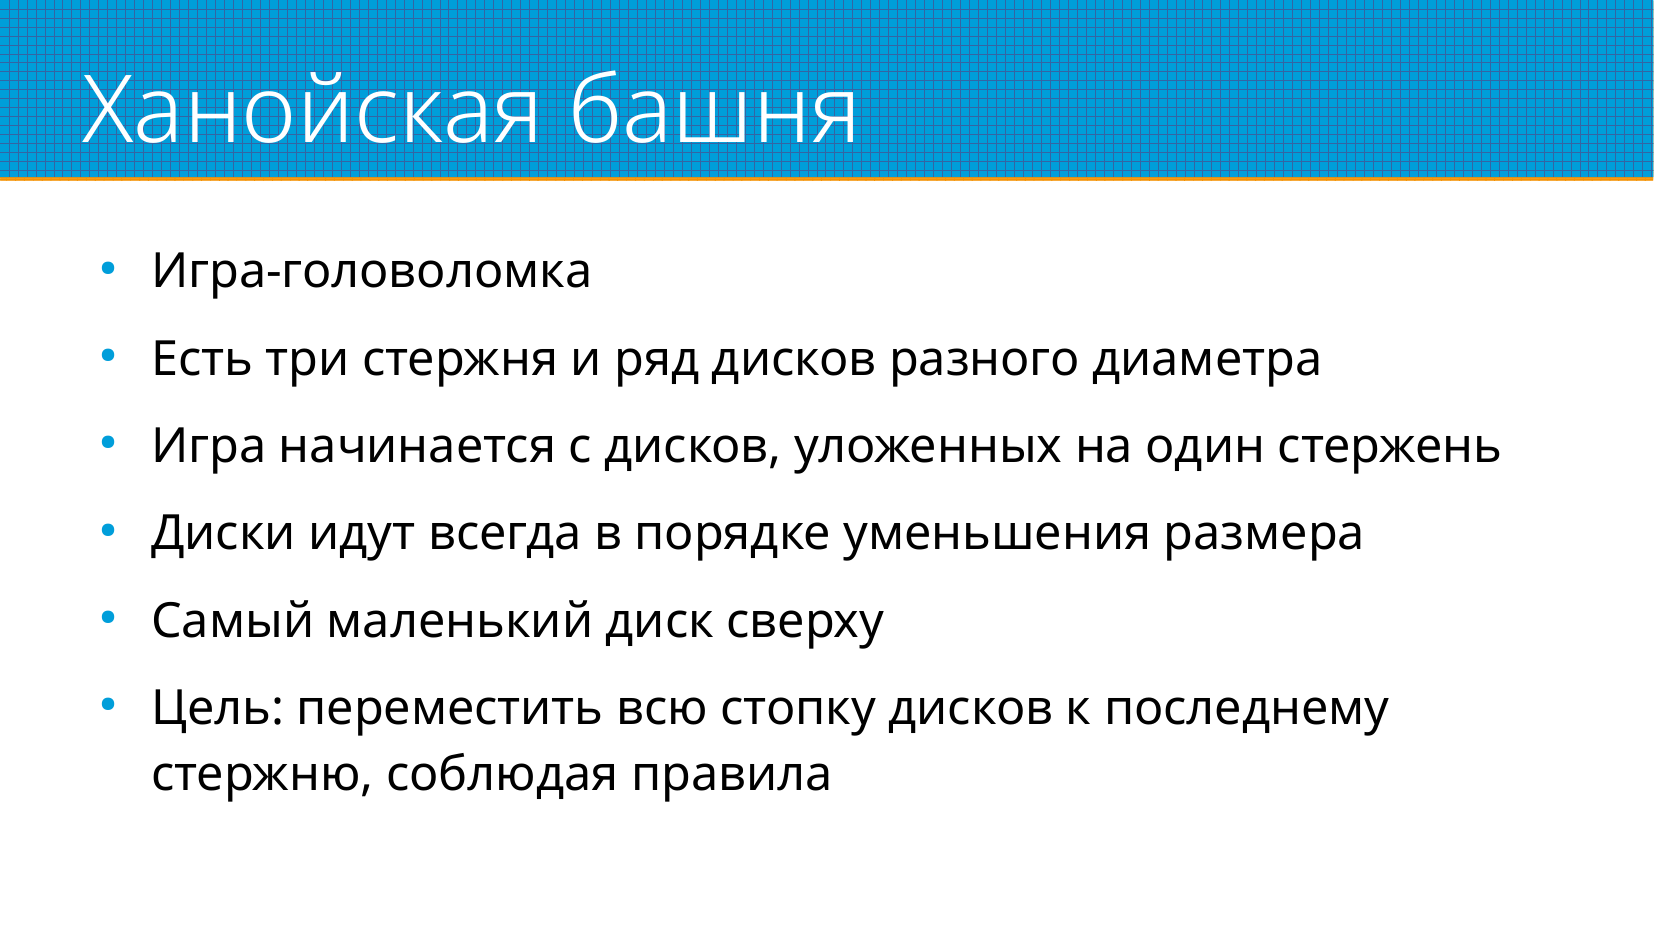

# Ханойская башня
Игра-головоломка
Есть три стержня и ряд дисков разного диаметра
Игра начинается с дисков, уложенных на один стержень
Диски идут всегда в порядке уменьшения размера
Самый маленький диск сверху
Цель: переместить всю стопку дисков к последнему стержню, соблюдая правила